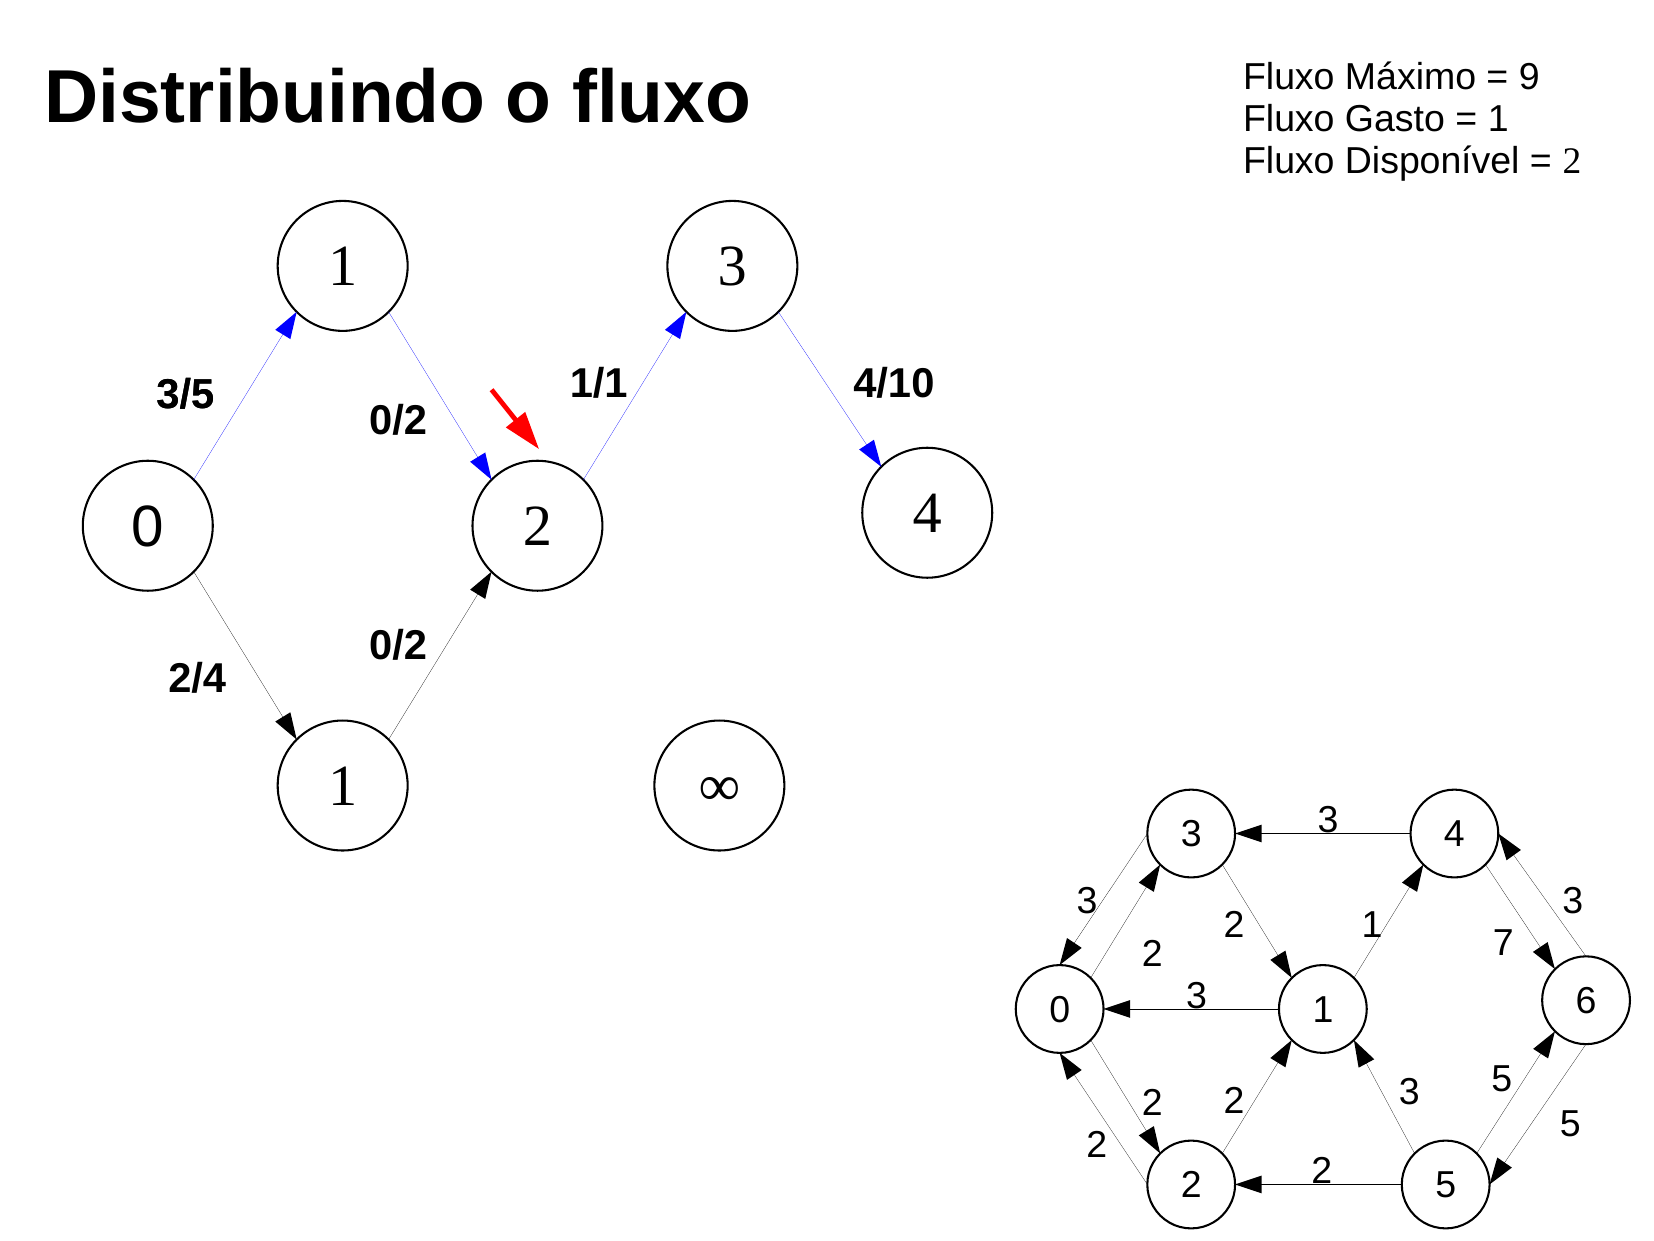

Distribuindo o fluxo
Fluxo Máximo = 9
Fluxo Gasto = 1
Fluxo Disponível = 2
1
3
1/1
4/10
3/5
3/5
0/2
4
0
2
0/2
2/4
1
∞
3
4
3
3
3
2
1
7
2
6
0
1
3
5
3
2
2
5
2
2
5
2